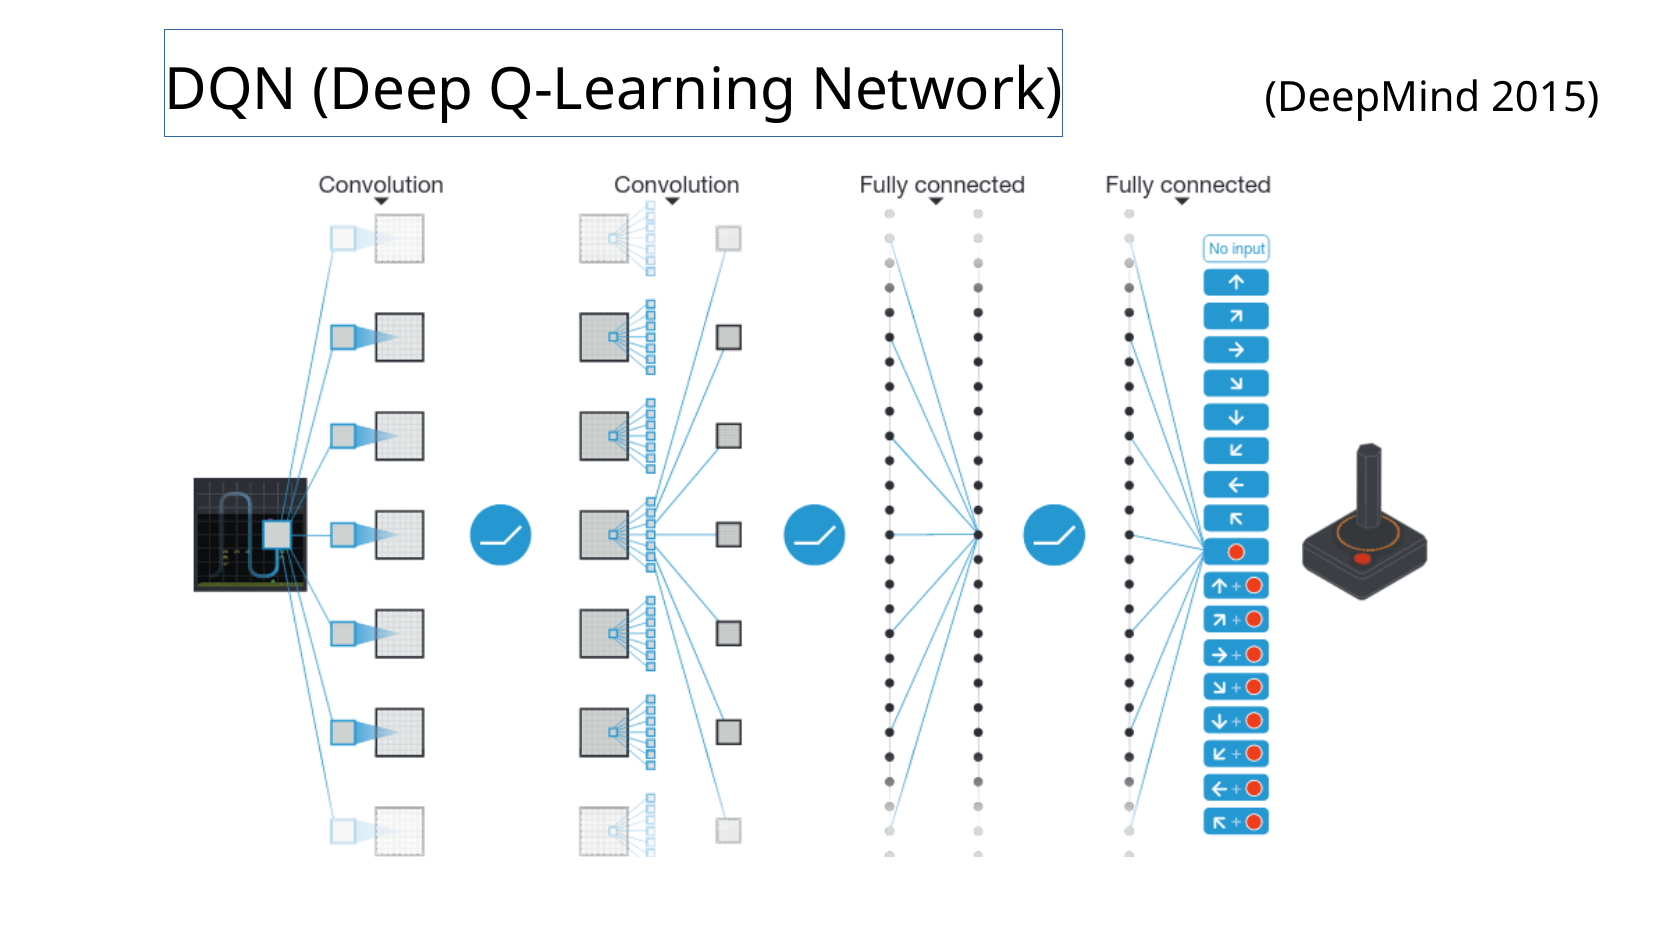

# DQN (Deep Q-Learning Network)
(DeepMind 2015)